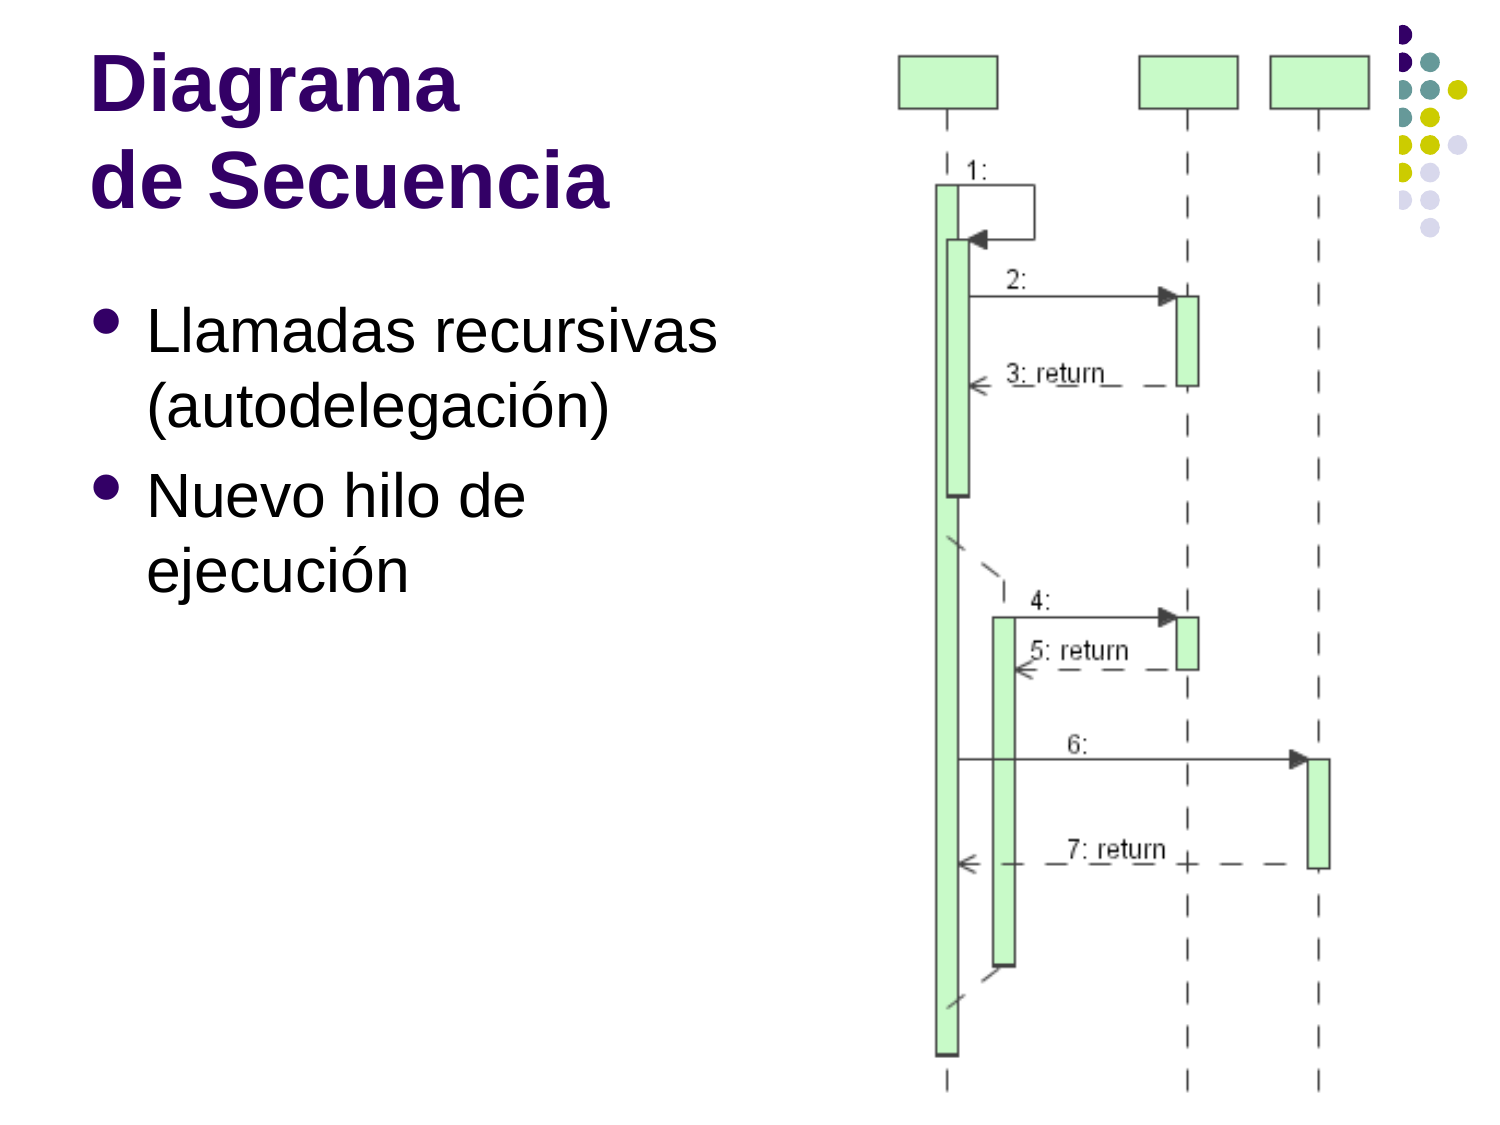

# Diagrama de Secuencia
Llamadas recursivas (autodelegación)
Nuevo hilo de ejecución